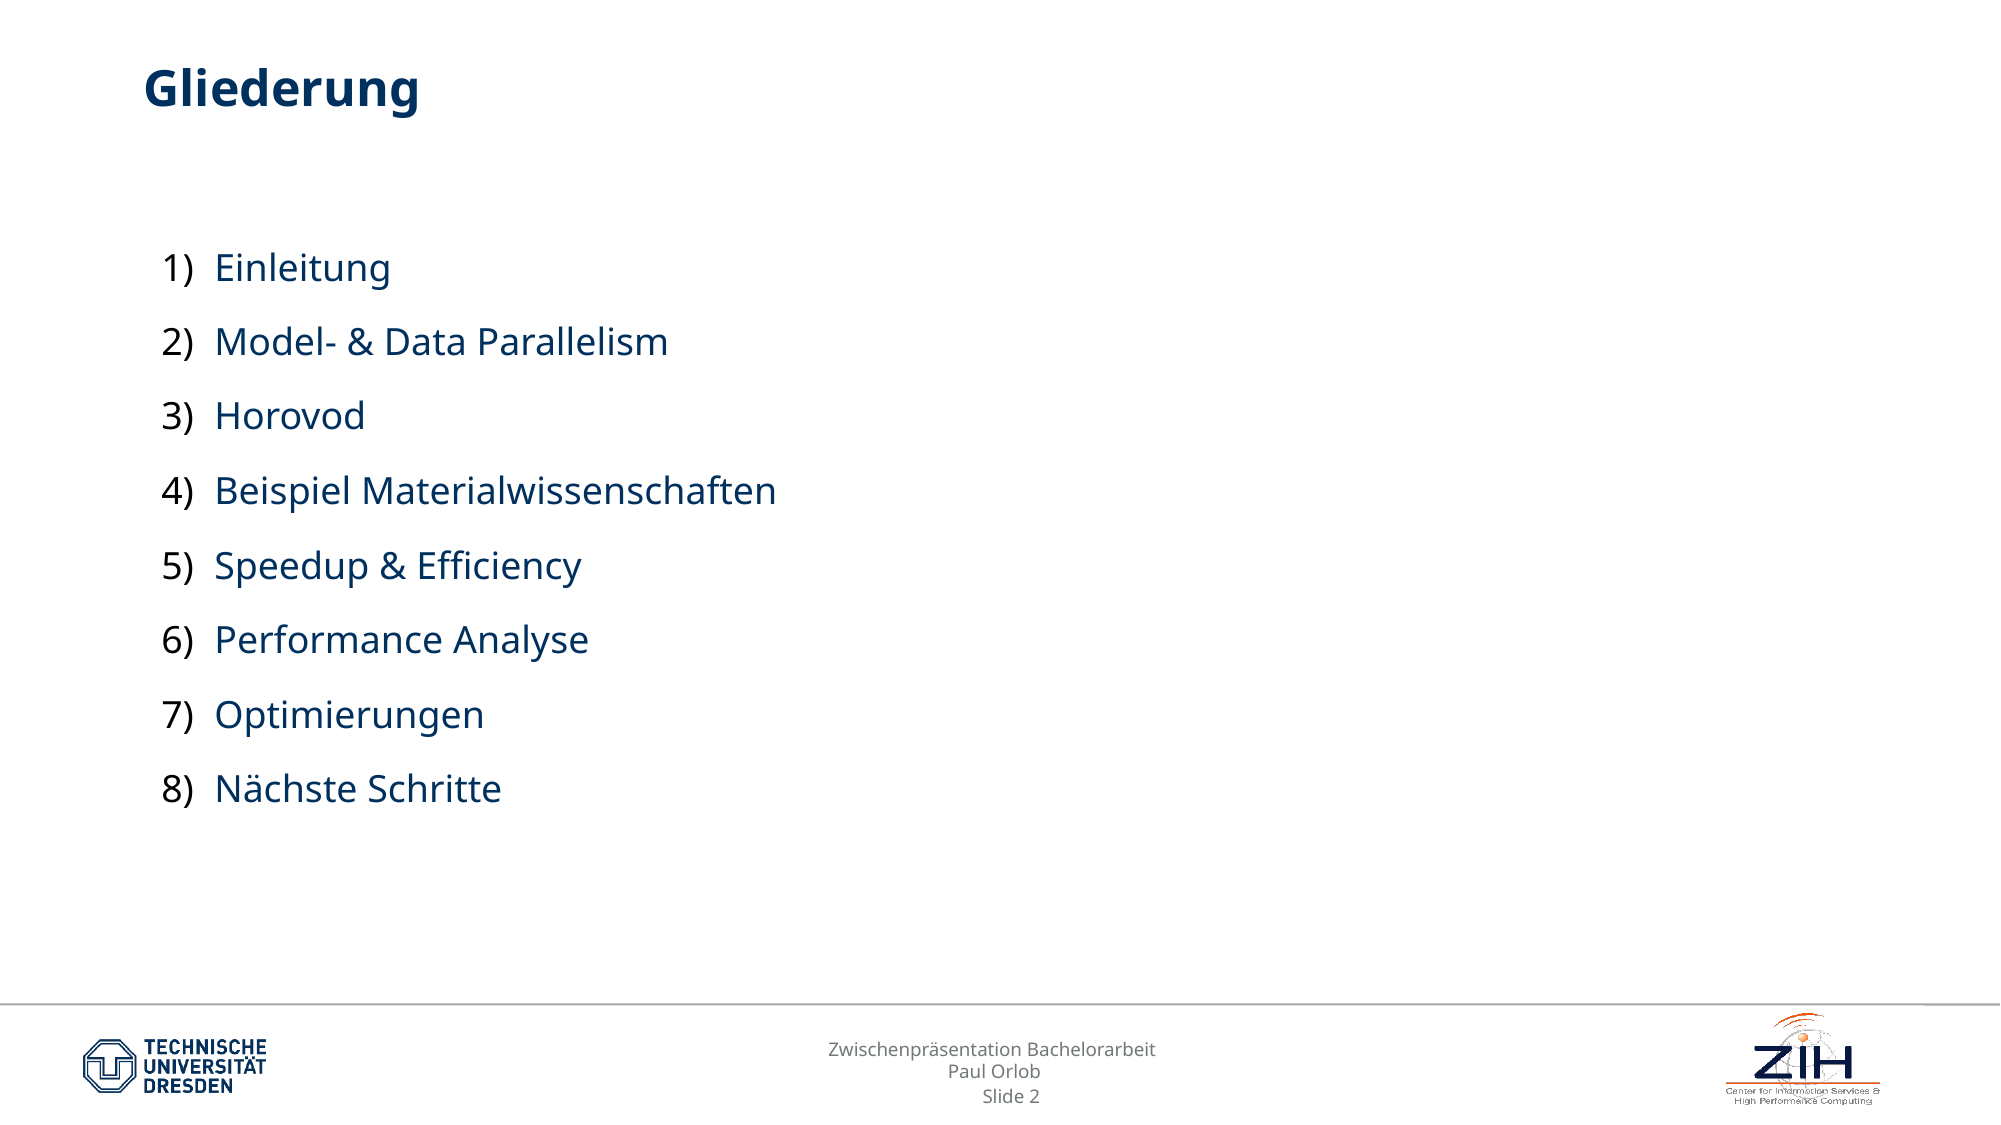

Gliederung
# Einleitung
Model- & Data Parallelism
Horovod
Beispiel Materialwissenschaften
Speedup & Efficiency
Performance Analyse
Optimierungen
Nächste Schritte